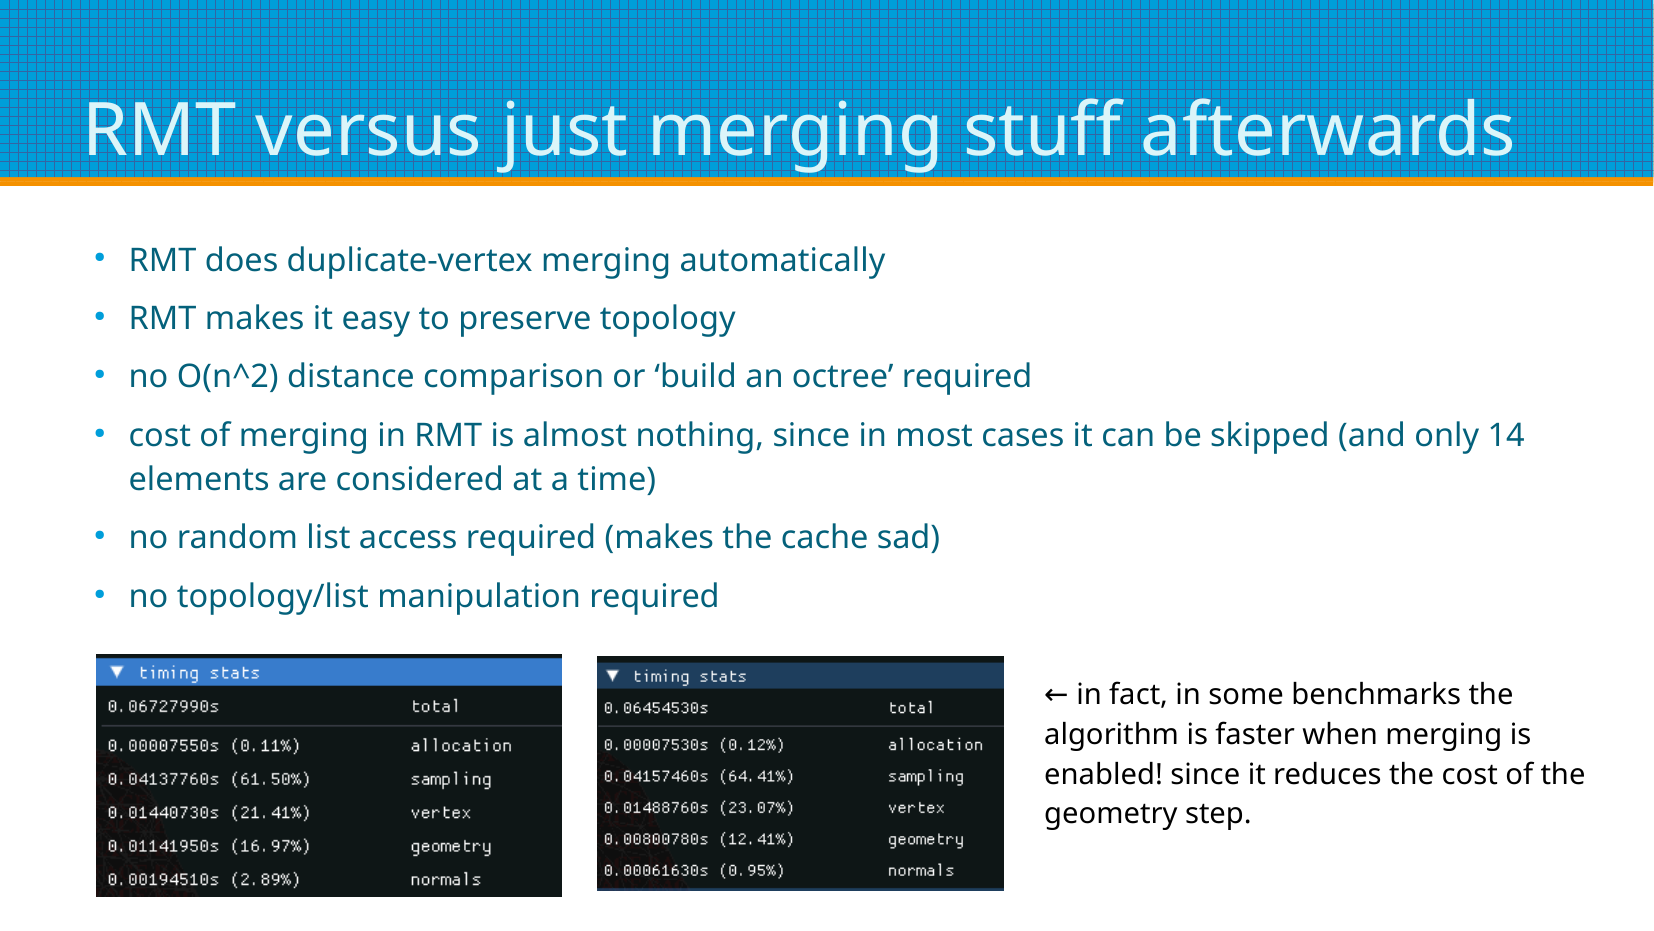

# RMT versus just merging stuff afterwards
RMT does duplicate-vertex merging automatically
RMT makes it easy to preserve topology
no O(n^2) distance comparison or ‘build an octree’ required
cost of merging in RMT is almost nothing, since in most cases it can be skipped (and only 14 elements are considered at a time)
no random list access required (makes the cache sad)
no topology/list manipulation required
← in fact, in some benchmarks the algorithm is faster when merging is enabled! since it reduces the cost of the geometry step.